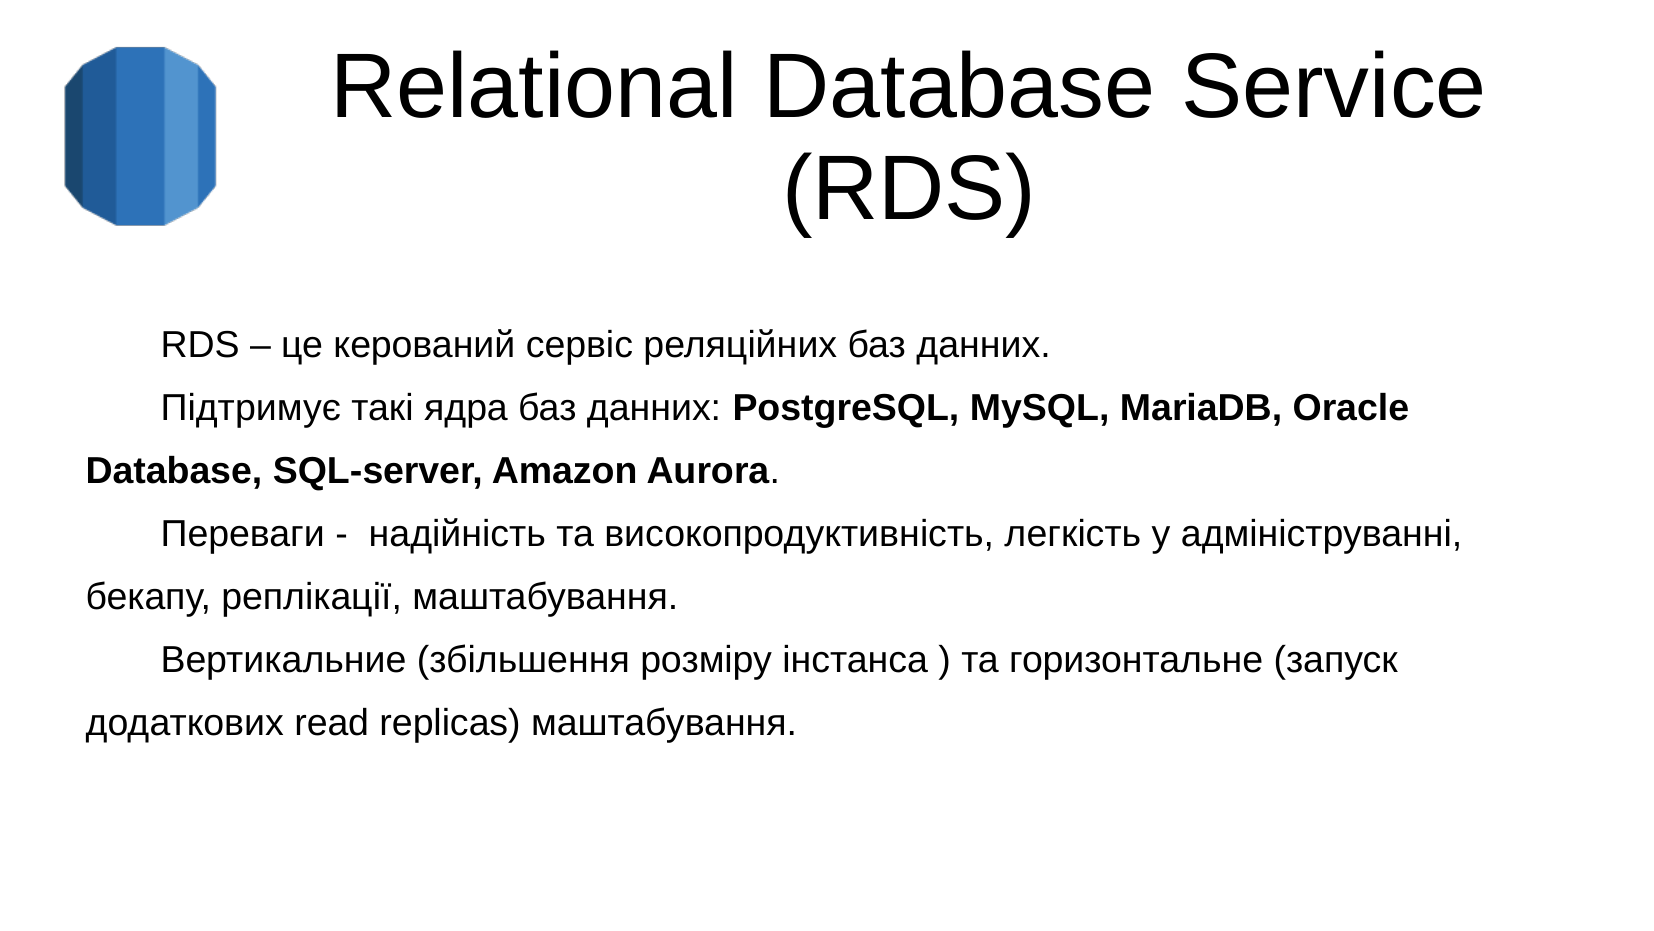

# Relational Database Service (RDS)
	RDS – це керований сервіс реляційних баз данних.
	Підтримує такі ядра баз данних: PostgreSQL, MySQL, MariaDB, Oracle Database, SQL-server, Amazon Aurora.
	Переваги - надійність та високопродуктивність, легкість у адмініструванні, бекапу, реплікації, маштабування.
	Вертикальние (збільшення розміру інстанса ) та горизонтальне (запуск додаткових read replicas) маштабування.